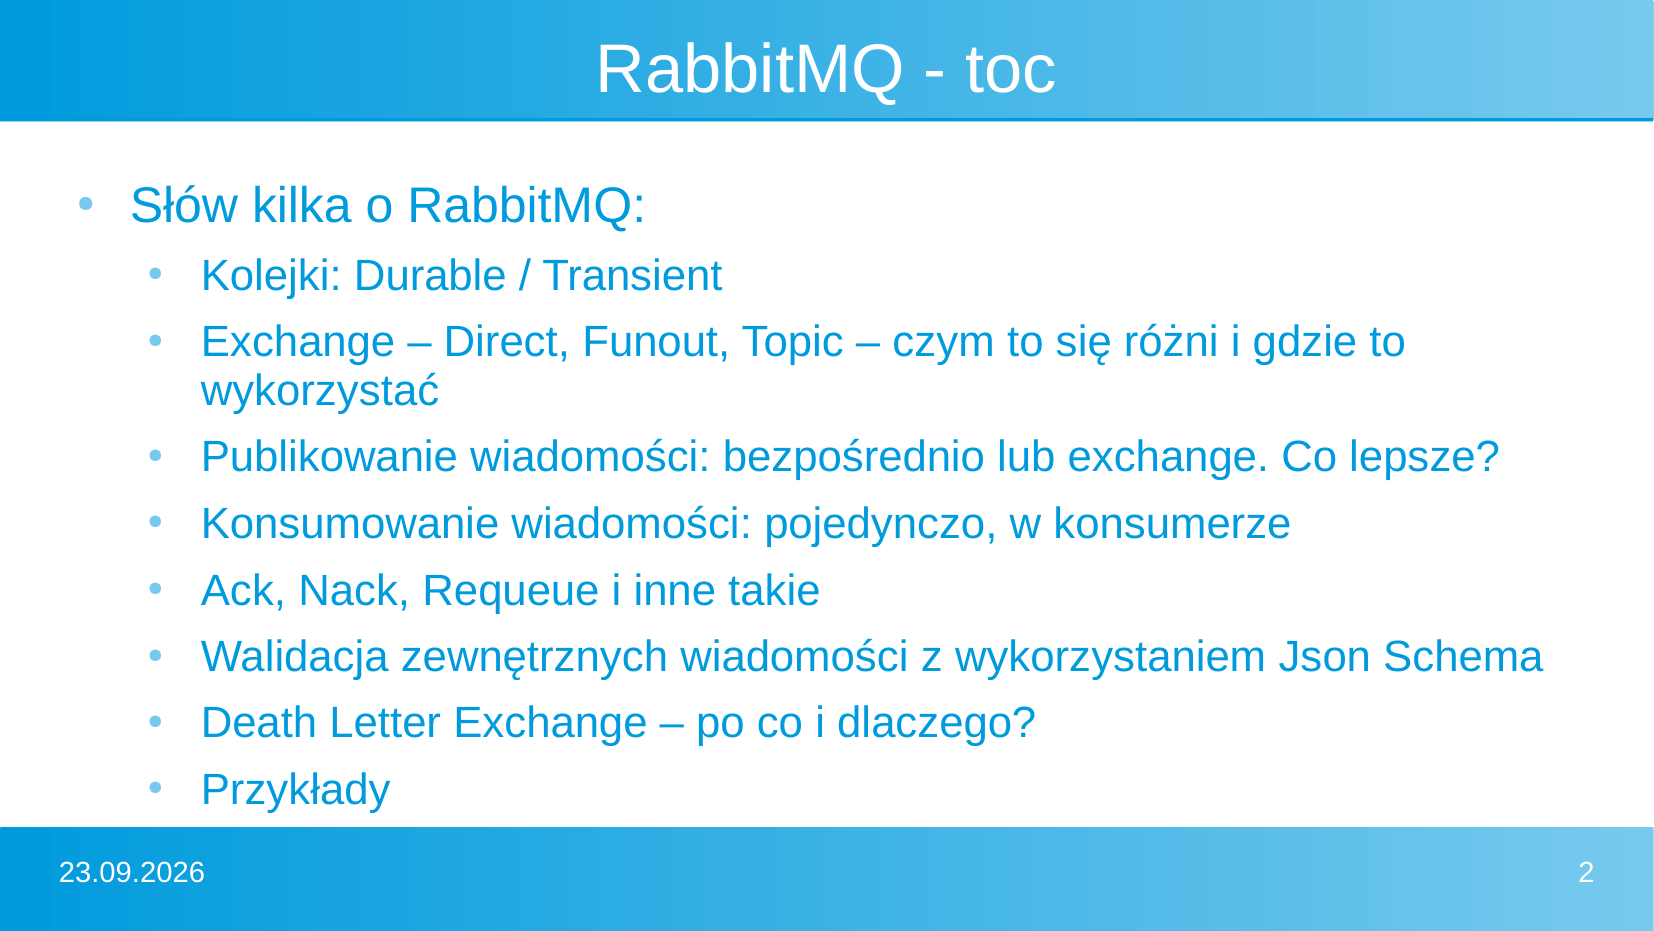

# RabbitMQ - toc
Słów kilka o RabbitMQ:
Kolejki: Durable / Transient
Exchange – Direct, Funout, Topic – czym to się różni i gdzie to wykorzystać
Publikowanie wiadomości: bezpośrednio lub exchange. Co lepsze?
Konsumowanie wiadomości: pojedynczo, w konsumerze
Ack, Nack, Requeue i inne takie
Walidacja zewnętrznych wiadomości z wykorzystaniem Json Schema
Death Letter Exchange – po co i dlaczego?
Przykłady
2